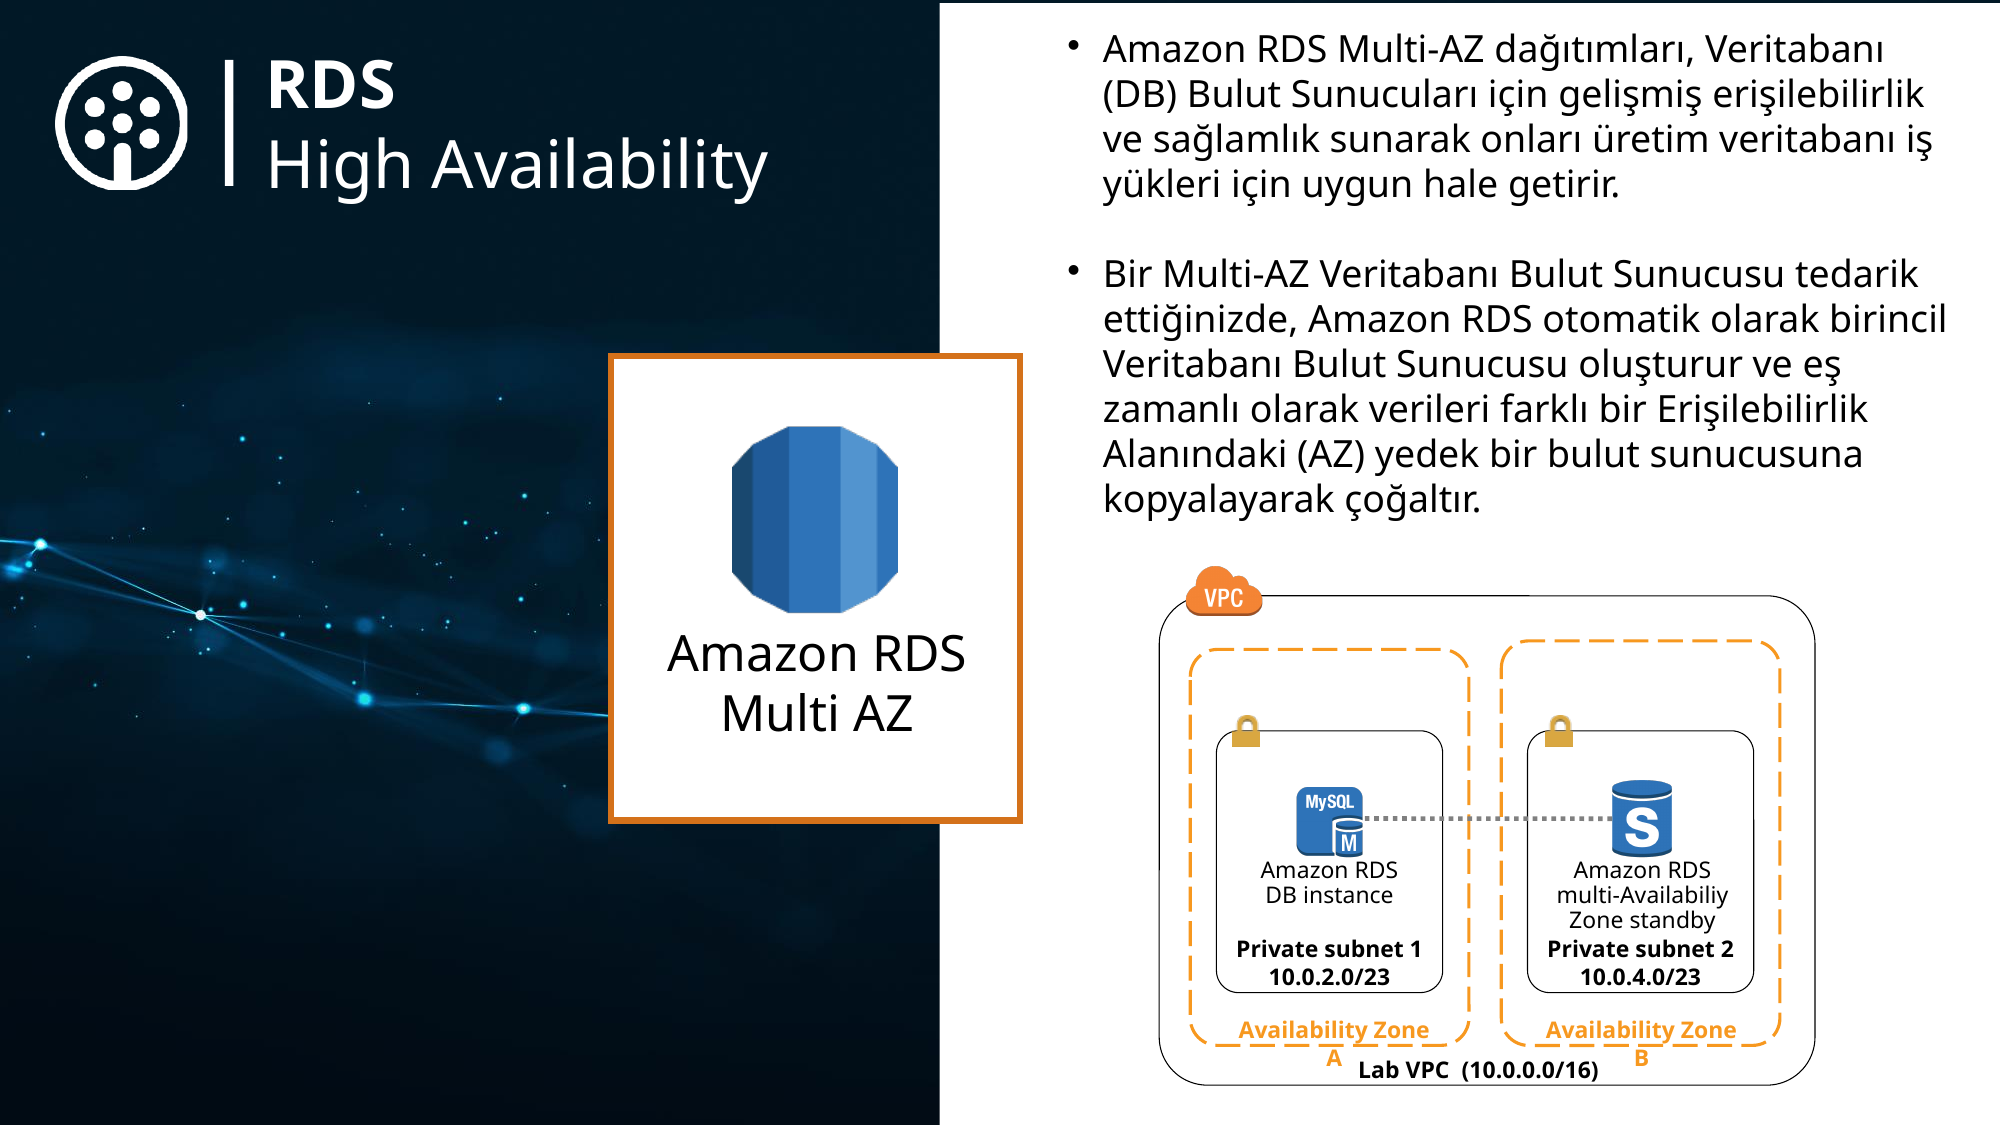

Amazon RDS Multi-AZ dağıtımları, Veritabanı (DB) Bulut Sunucuları için gelişmiş erişilebilirlik ve sağlamlık sunarak onları üretim veritabanı iş yükleri için uygun hale getirir.
Bir Multi-AZ Veritabanı Bulut Sunucusu tedarik ettiğinizde, Amazon RDS otomatik olarak birincil Veritabanı Bulut Sunucusu oluşturur ve eş zamanlı olarak verileri farklı bir Erişilebilirlik Alanındaki (AZ) yedek bir bulut sunucusuna kopyalayarak çoğaltır.
RDS
High Availability
EC2”
Amazon RDS Multi AZ
Amazon RDS multi-Availabiliy Zone standby
Private subnet 2
10.0.4.0/23
Amazon RDS
DB instance
Private subnet 1
10.0.2.0/23
Availability Zone A
Availability Zone B
Lab VPC (10.0.0.0/16)